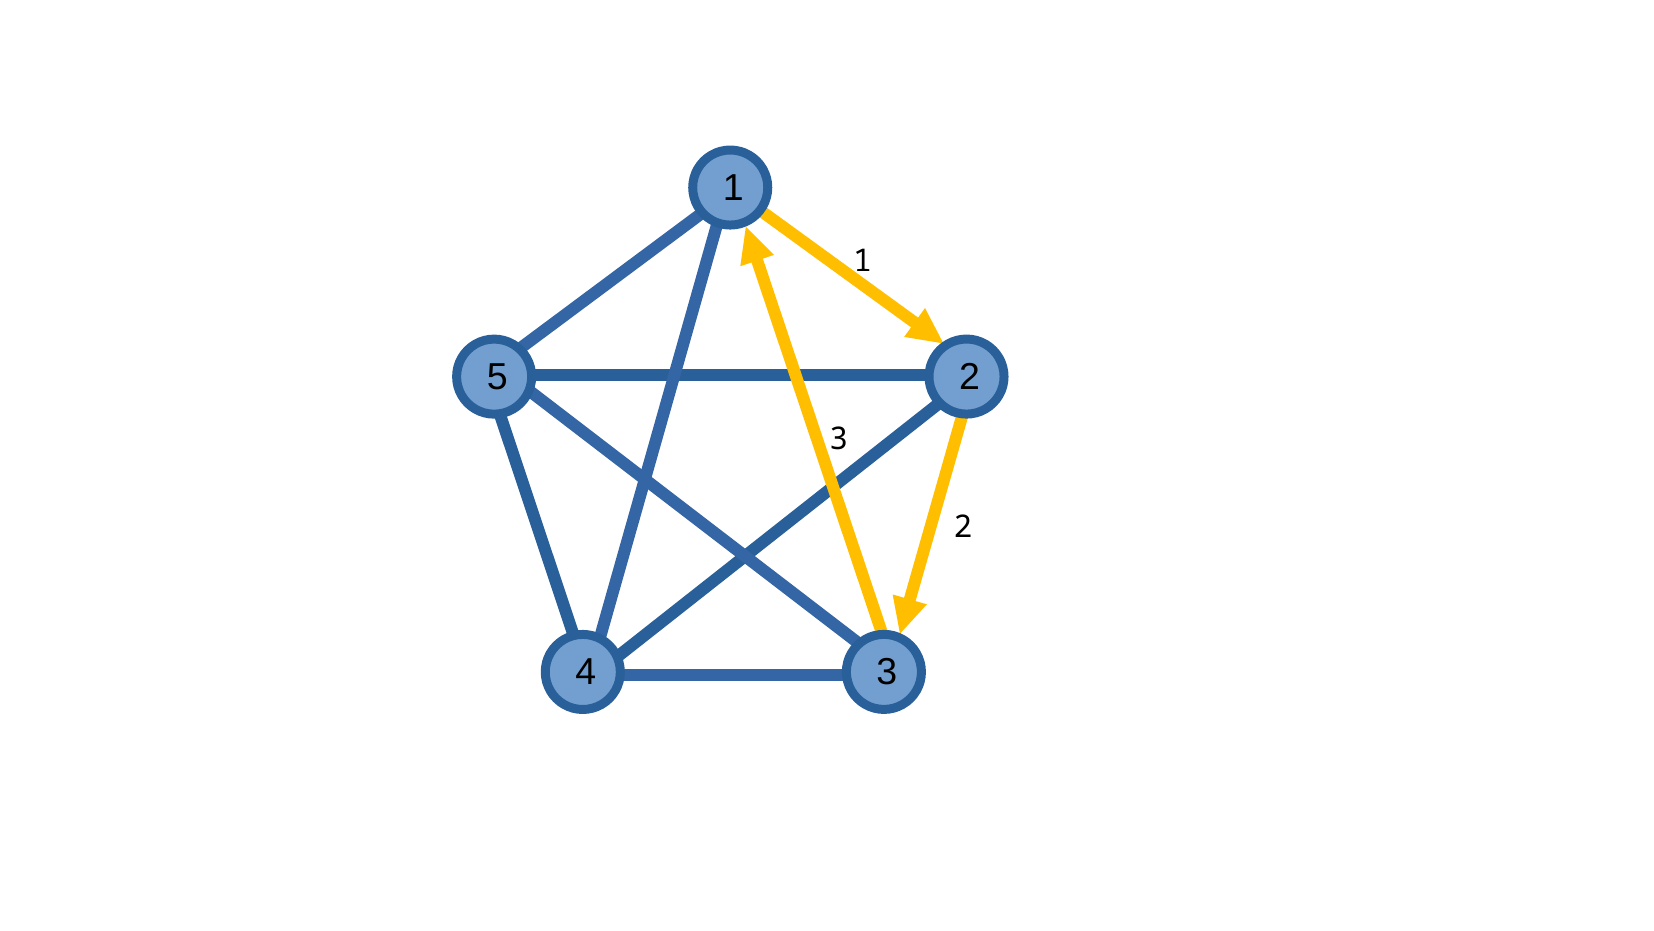

1
1
2
5
3
2
3
4